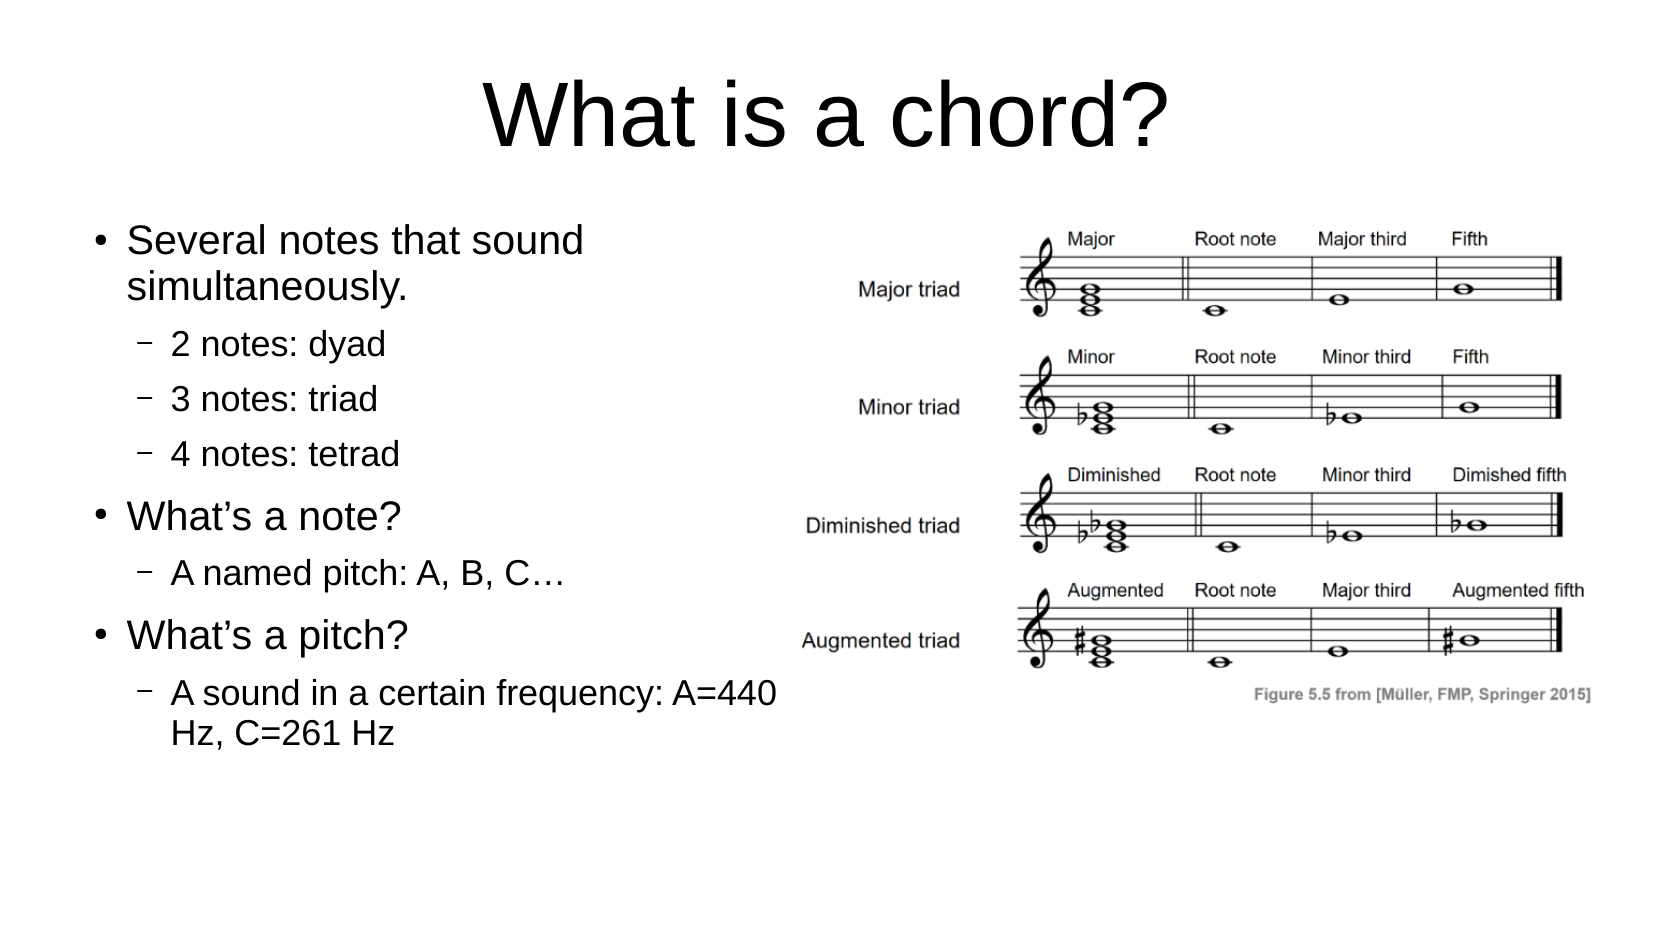

# What is a chord?
Several notes that sound simultaneously.
2 notes: dyad
3 notes: triad
4 notes: tetrad
What’s a note?
A named pitch: A, B, C…
What’s a pitch?
A sound in a certain frequency: A=440 Hz, C=261 Hz